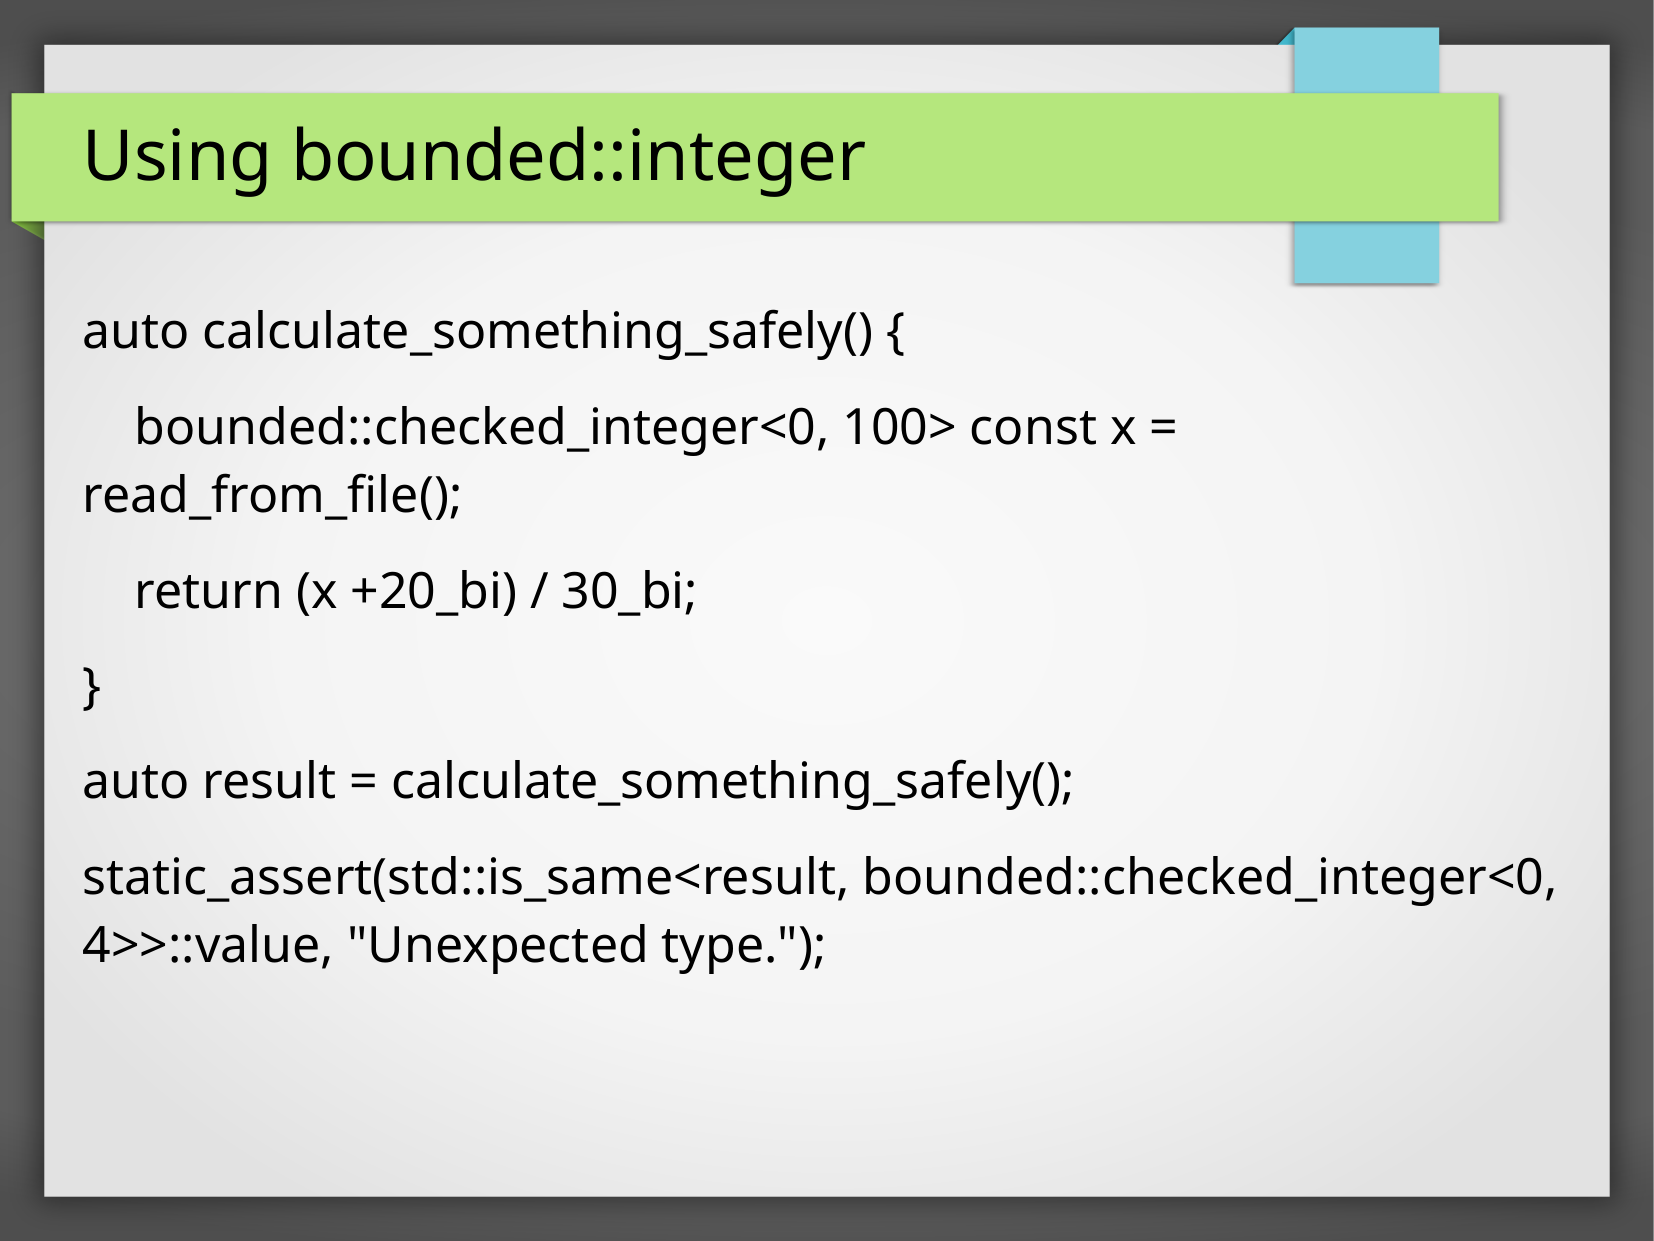

# Using bounded::integer
auto calculate_something_safely() {
 bounded::checked_integer<0, 100> const x = read_from_file();
 return (x +20_bi) / 30_bi;
}
auto result = calculate_something_safely();
static_assert(std::is_same<result, bounded::checked_integer<0, 4>>::value, "Unexpected type.");